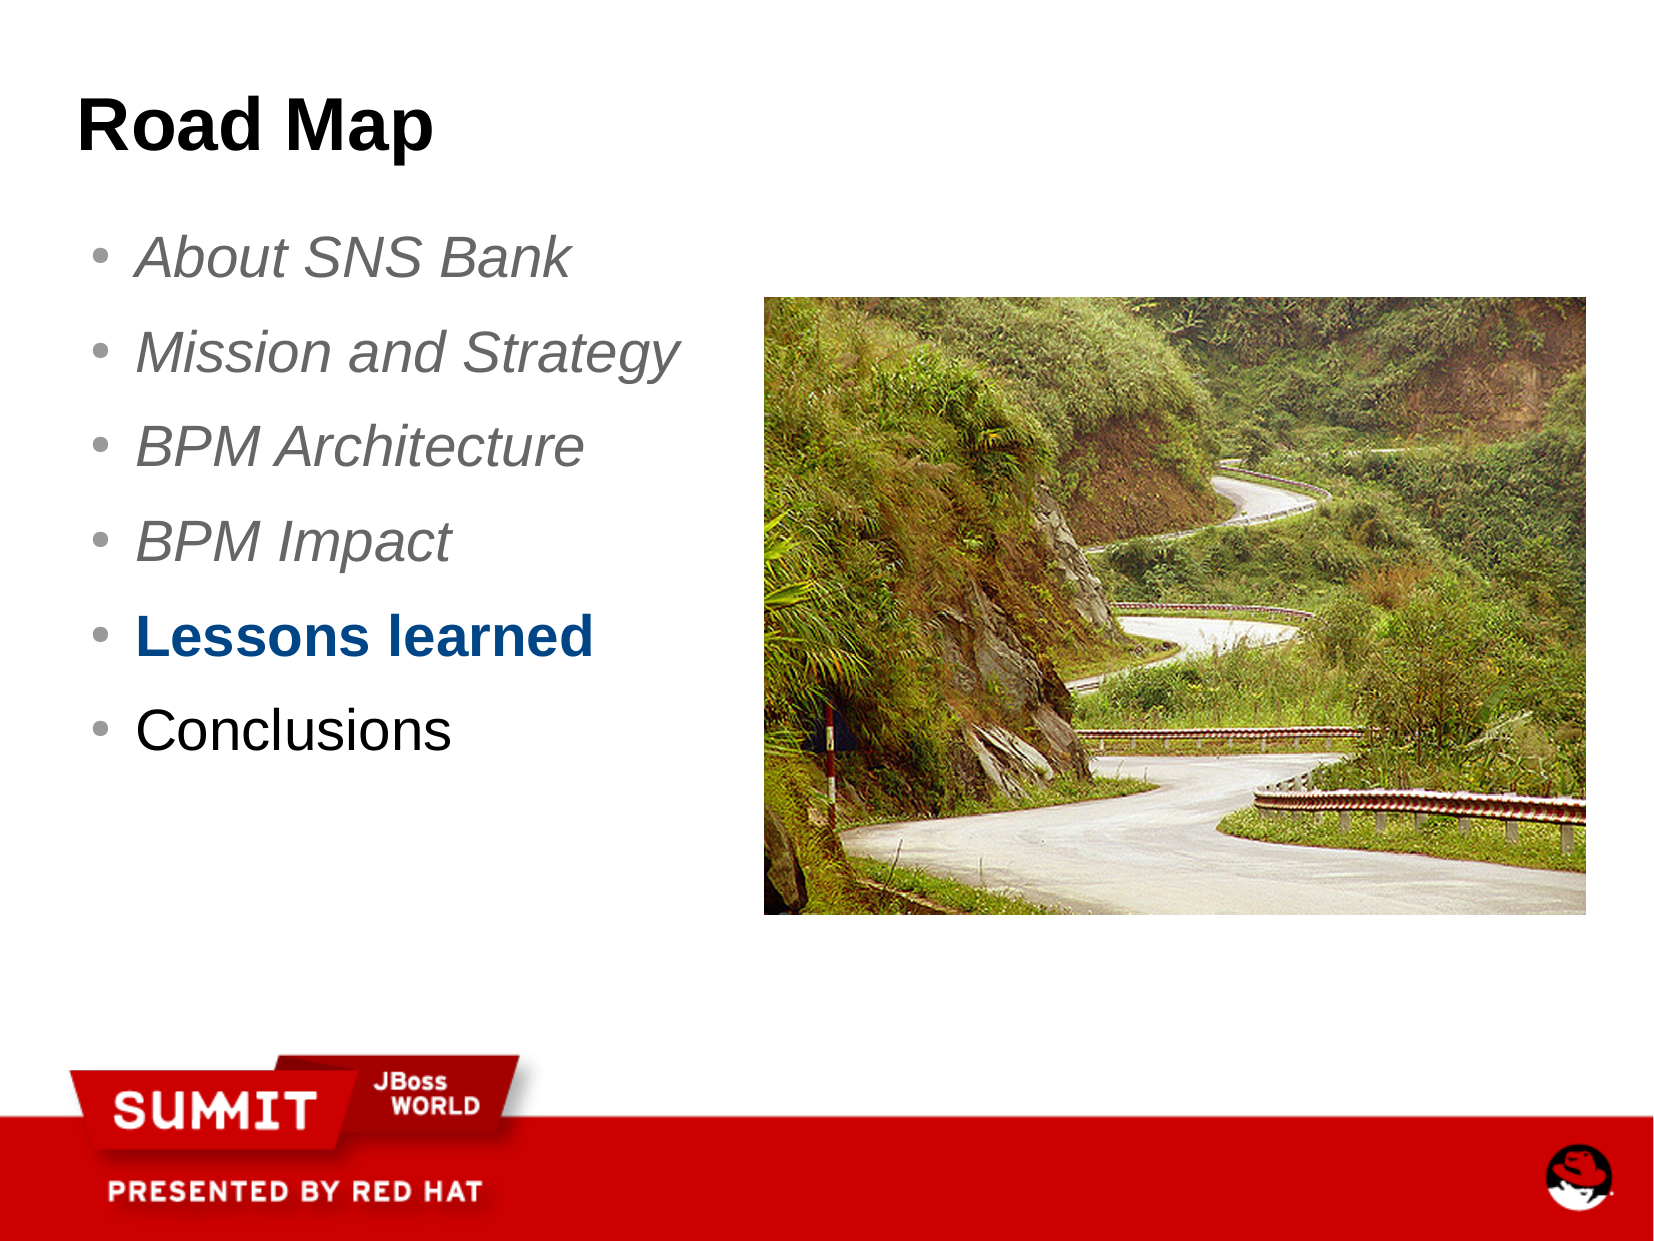

# Road Map
About SNS Bank
Mission and Strategy
BPM Architecture
BPM Impact
Lessons learned
Conclusions